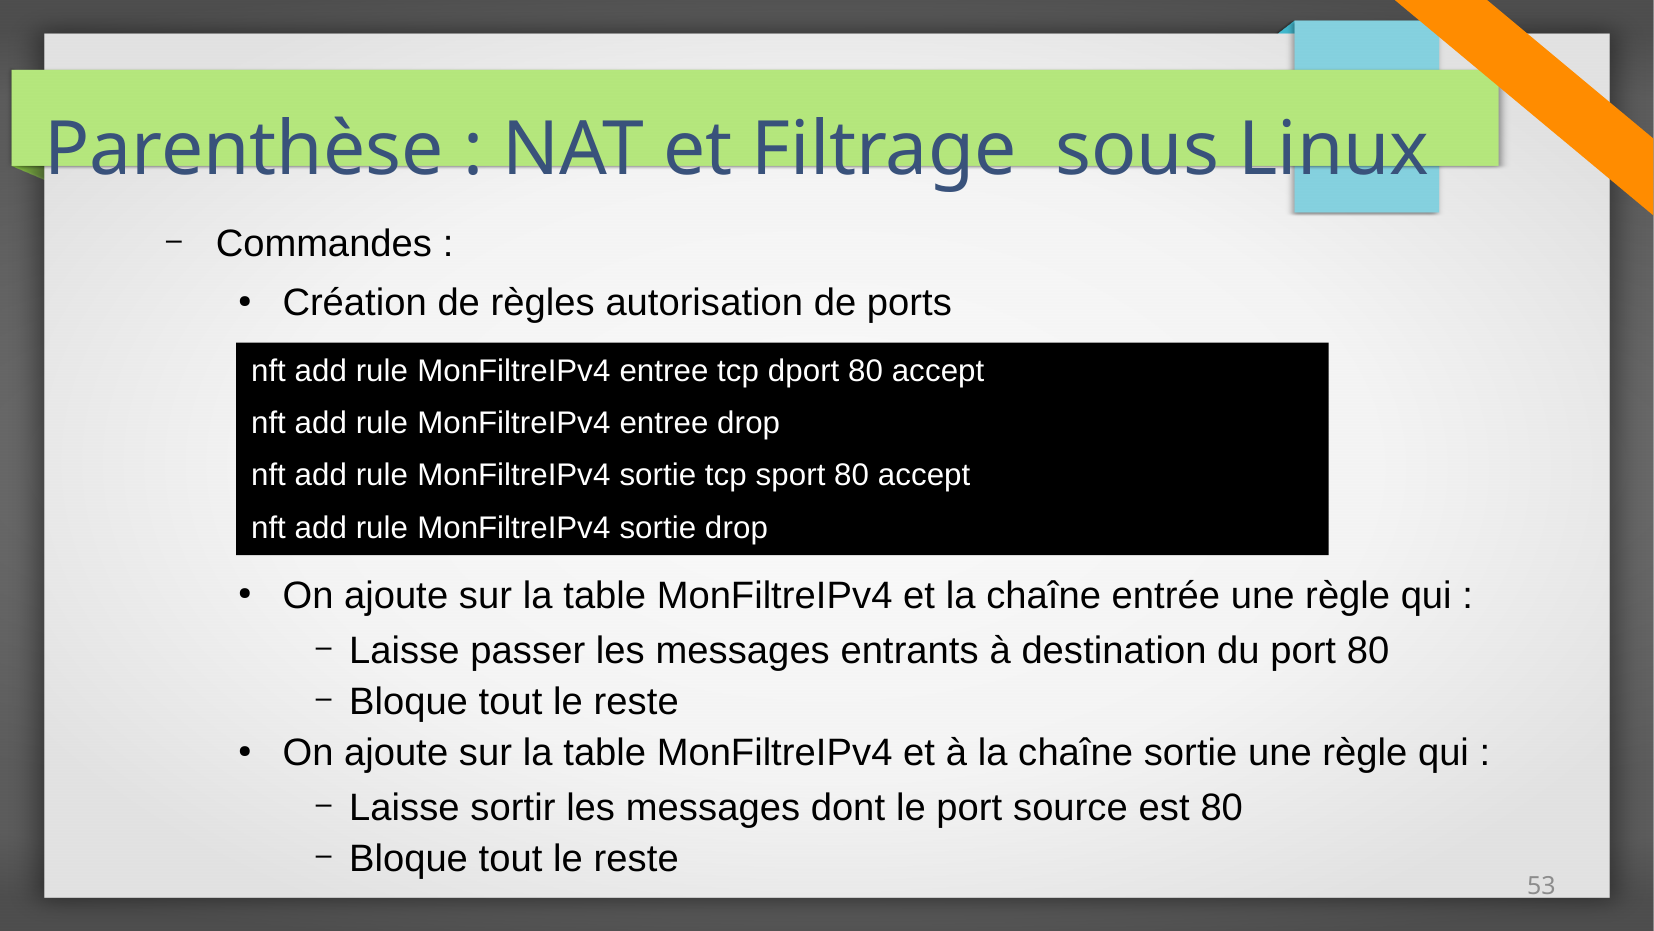

Parenthèse : NAT et Filtrage sous Linux
# Commandes :
Création de règles autorisation de ports
On ajoute sur la table MonFiltreIPv4 et la chaîne entrée une règle qui :
Laisse passer les messages entrants à destination du port 80
Bloque tout le reste
On ajoute sur la table MonFiltreIPv4 et à la chaîne sortie une règle qui :
Laisse sortir les messages dont le port source est 80
Bloque tout le reste
nft add rule MonFiltreIPv4 entree tcp dport 80 accept
nft add rule MonFiltreIPv4 entree drop
nft add rule MonFiltreIPv4 sortie tcp sport 80 accept
nft add rule MonFiltreIPv4 sortie drop